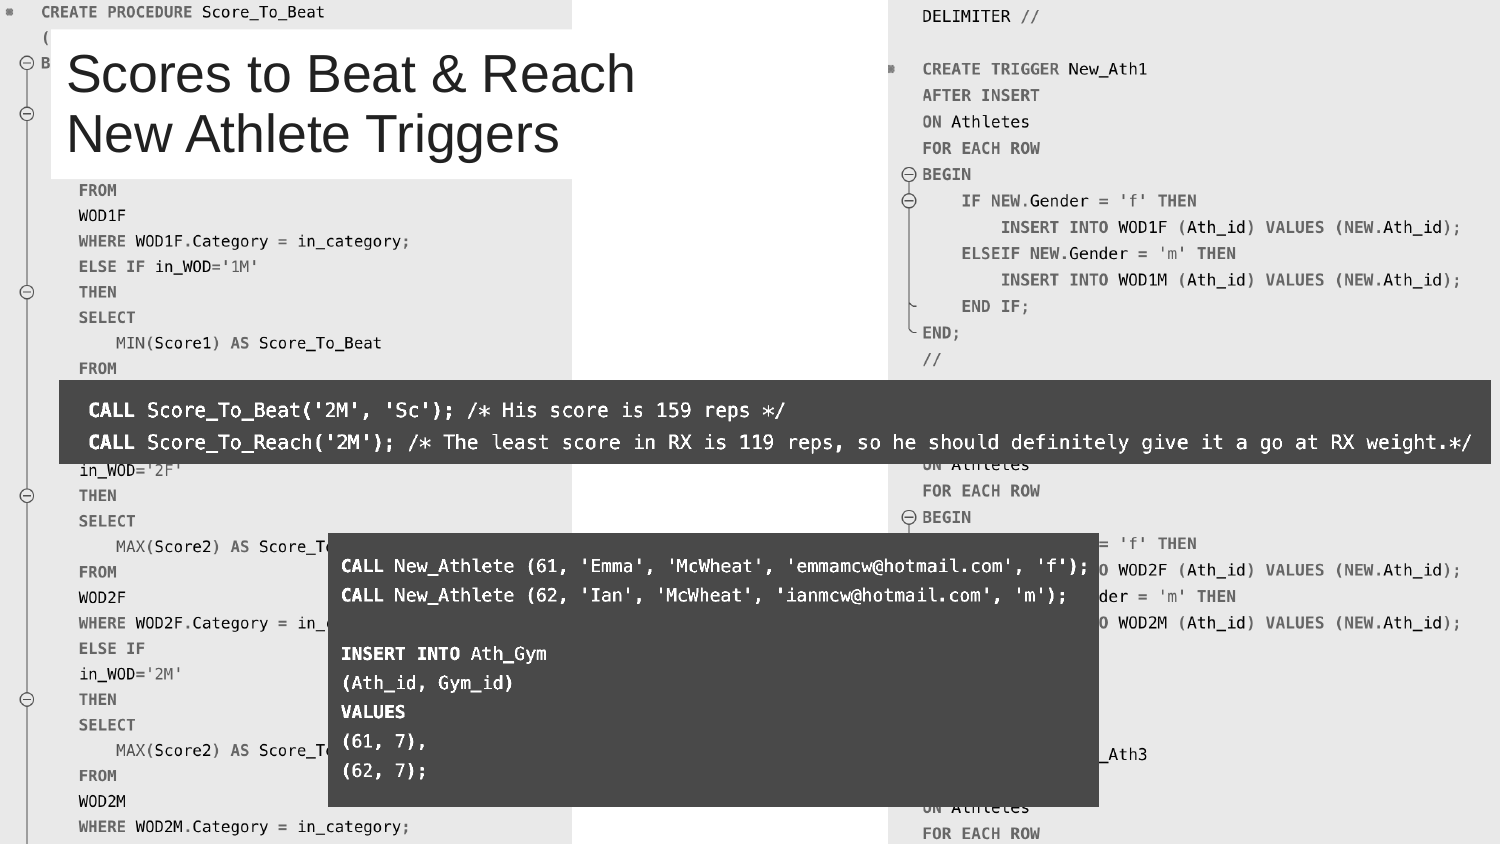

# Scores to Beat & Reach New Athlete Triggers